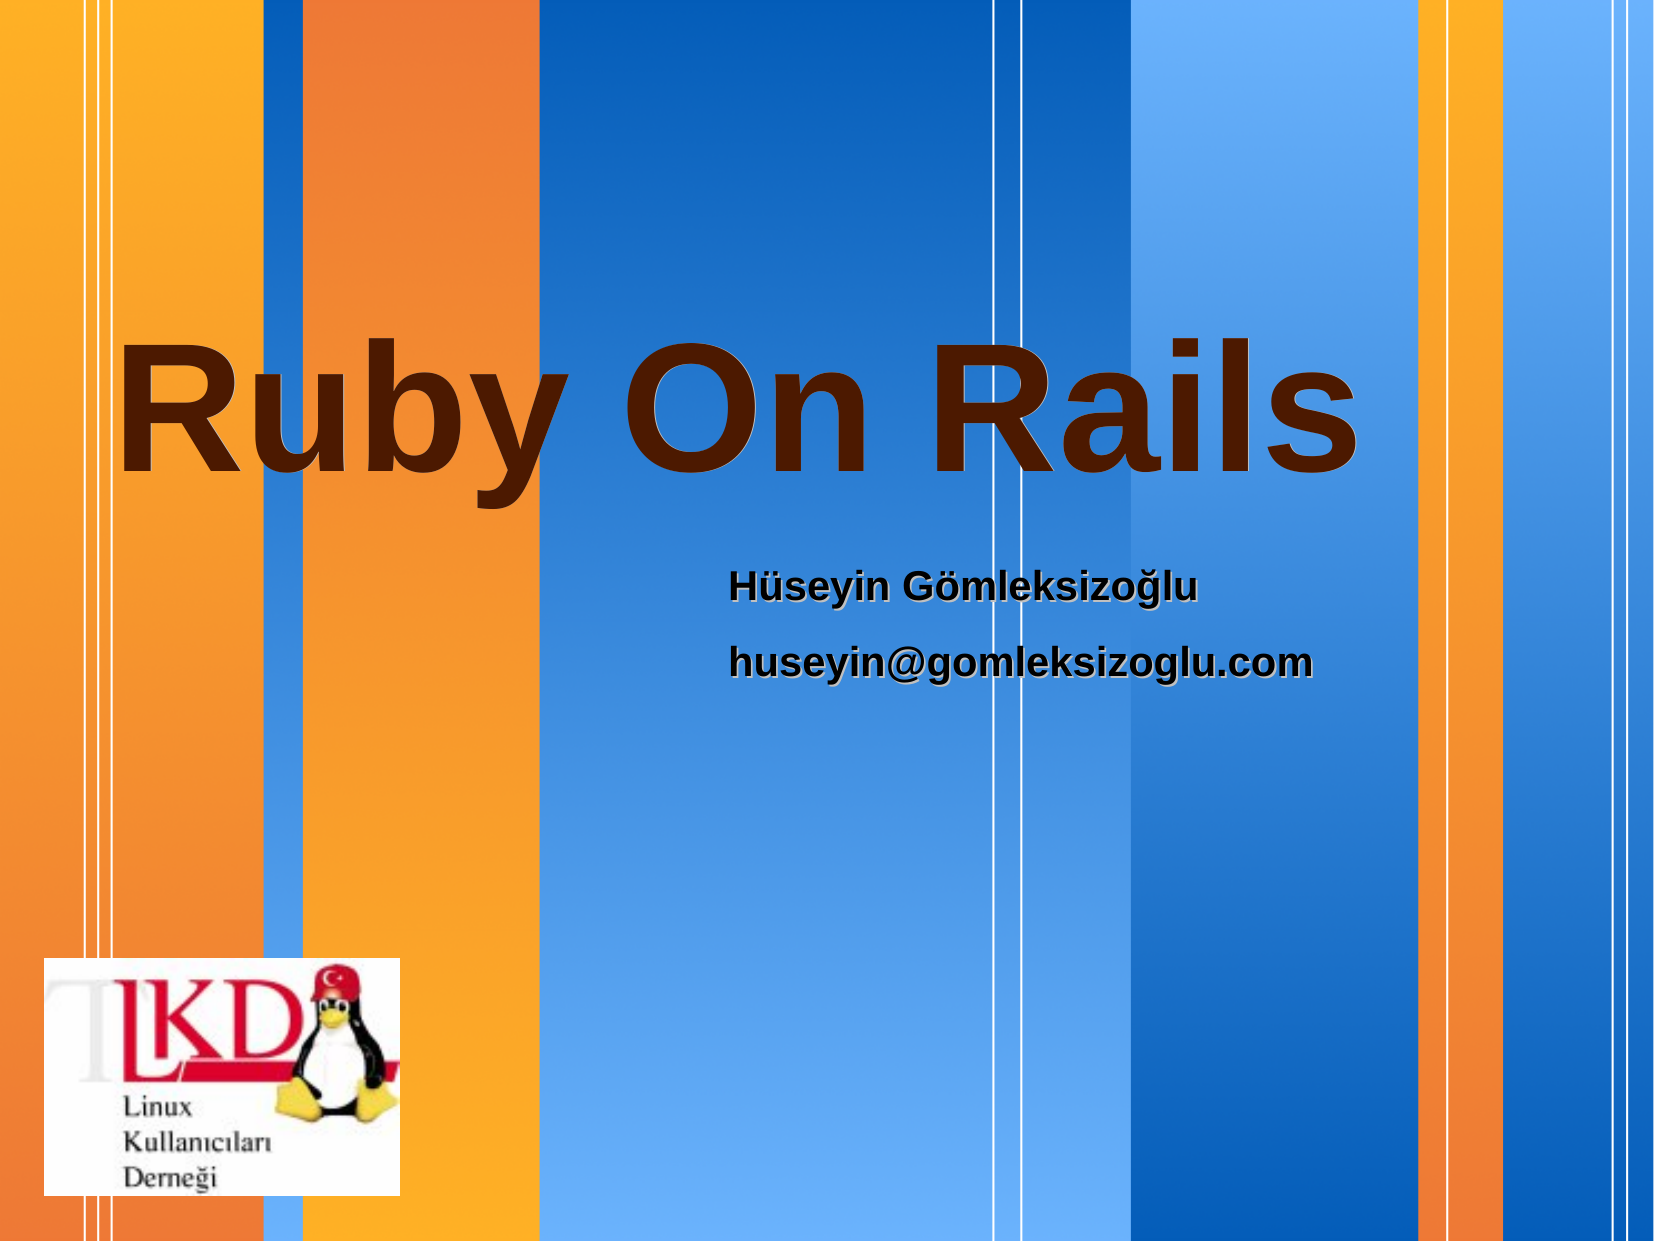

# Ruby On Rails
Hüseyin Gömleksizoğlu
huseyin@gomleksizoglu.com